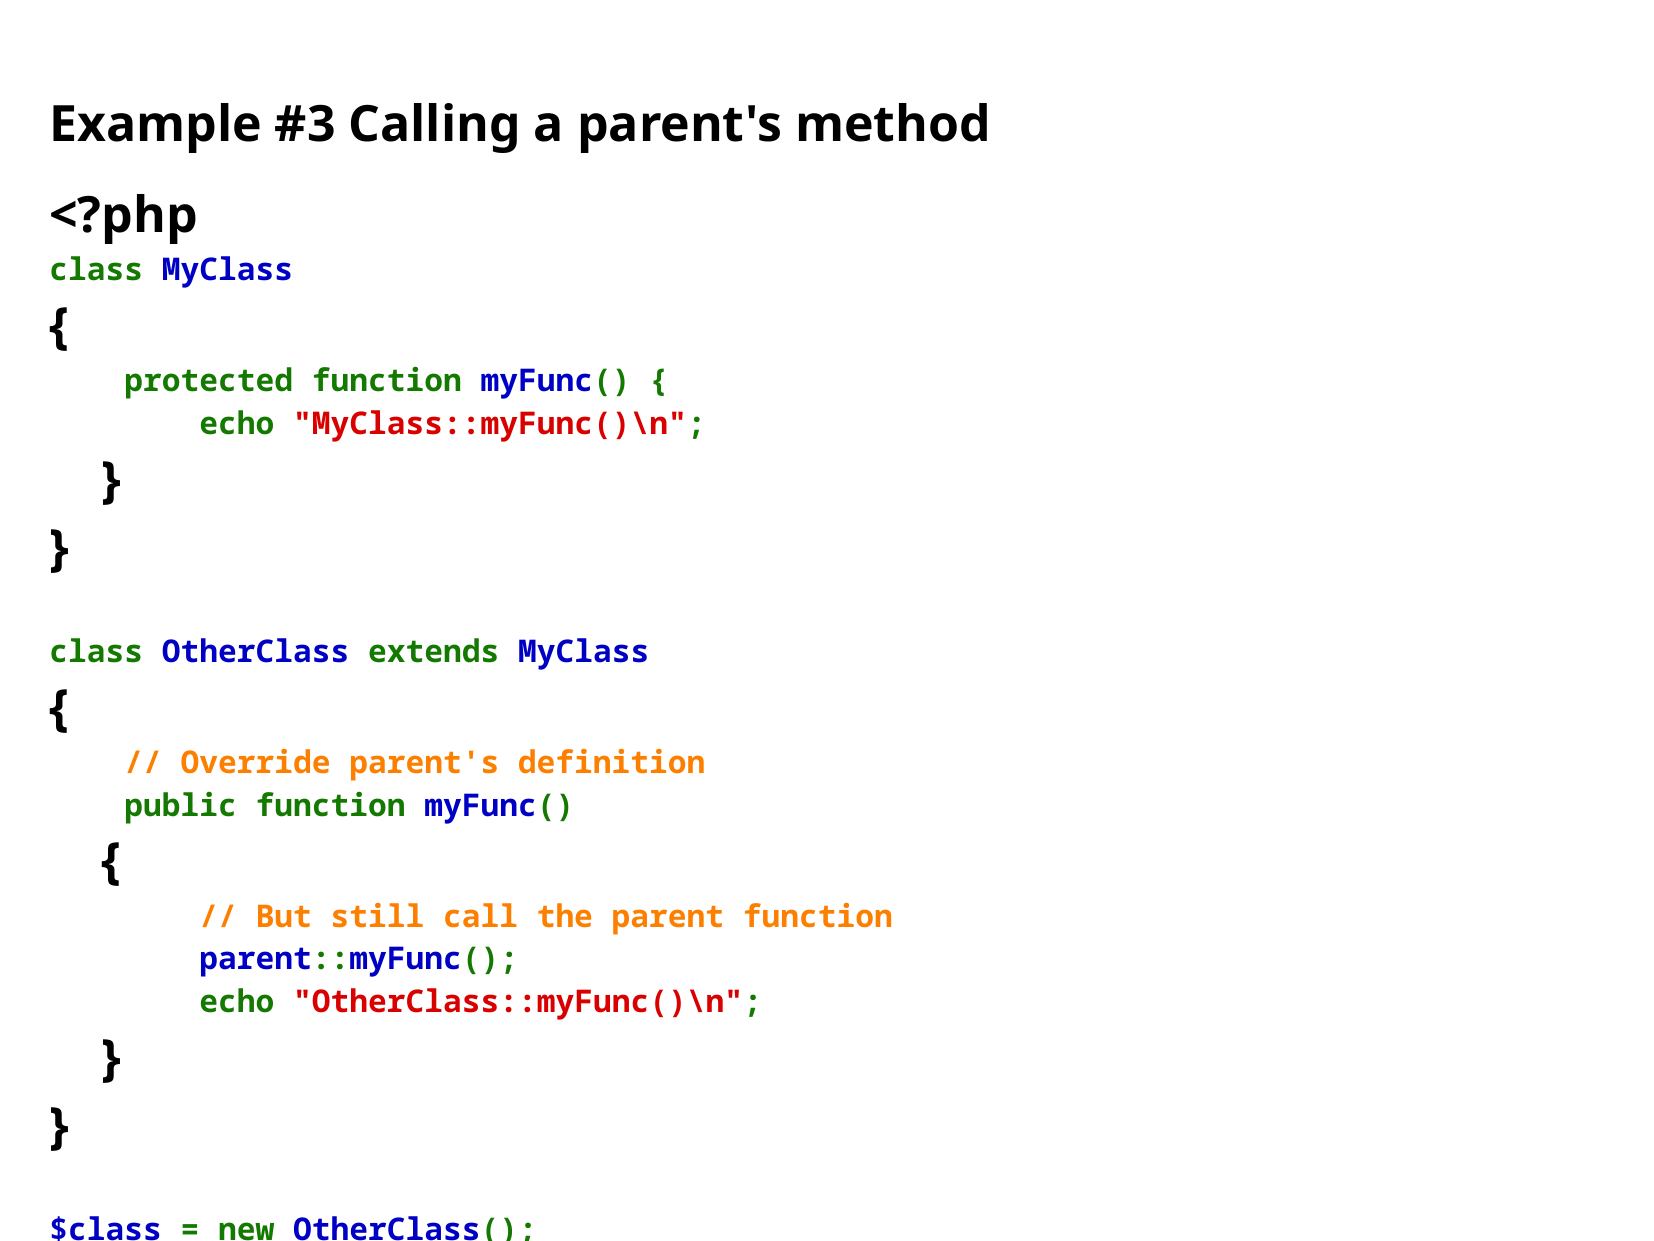

# Scope Resolution Operator (::)
Example #3 Calling a parent's method
<?php
class MyClass
{
    protected function myFunc() {
        echo "MyClass::myFunc()\n";
    }
}
class OtherClass extends MyClass
{
    // Override parent's definition
    public function myFunc()
    {
        // But still call the parent function
        parent::myFunc();
        echo "OtherClass::myFunc()\n";
    }
}
$class = new OtherClass();
$class->myFunc();
?>